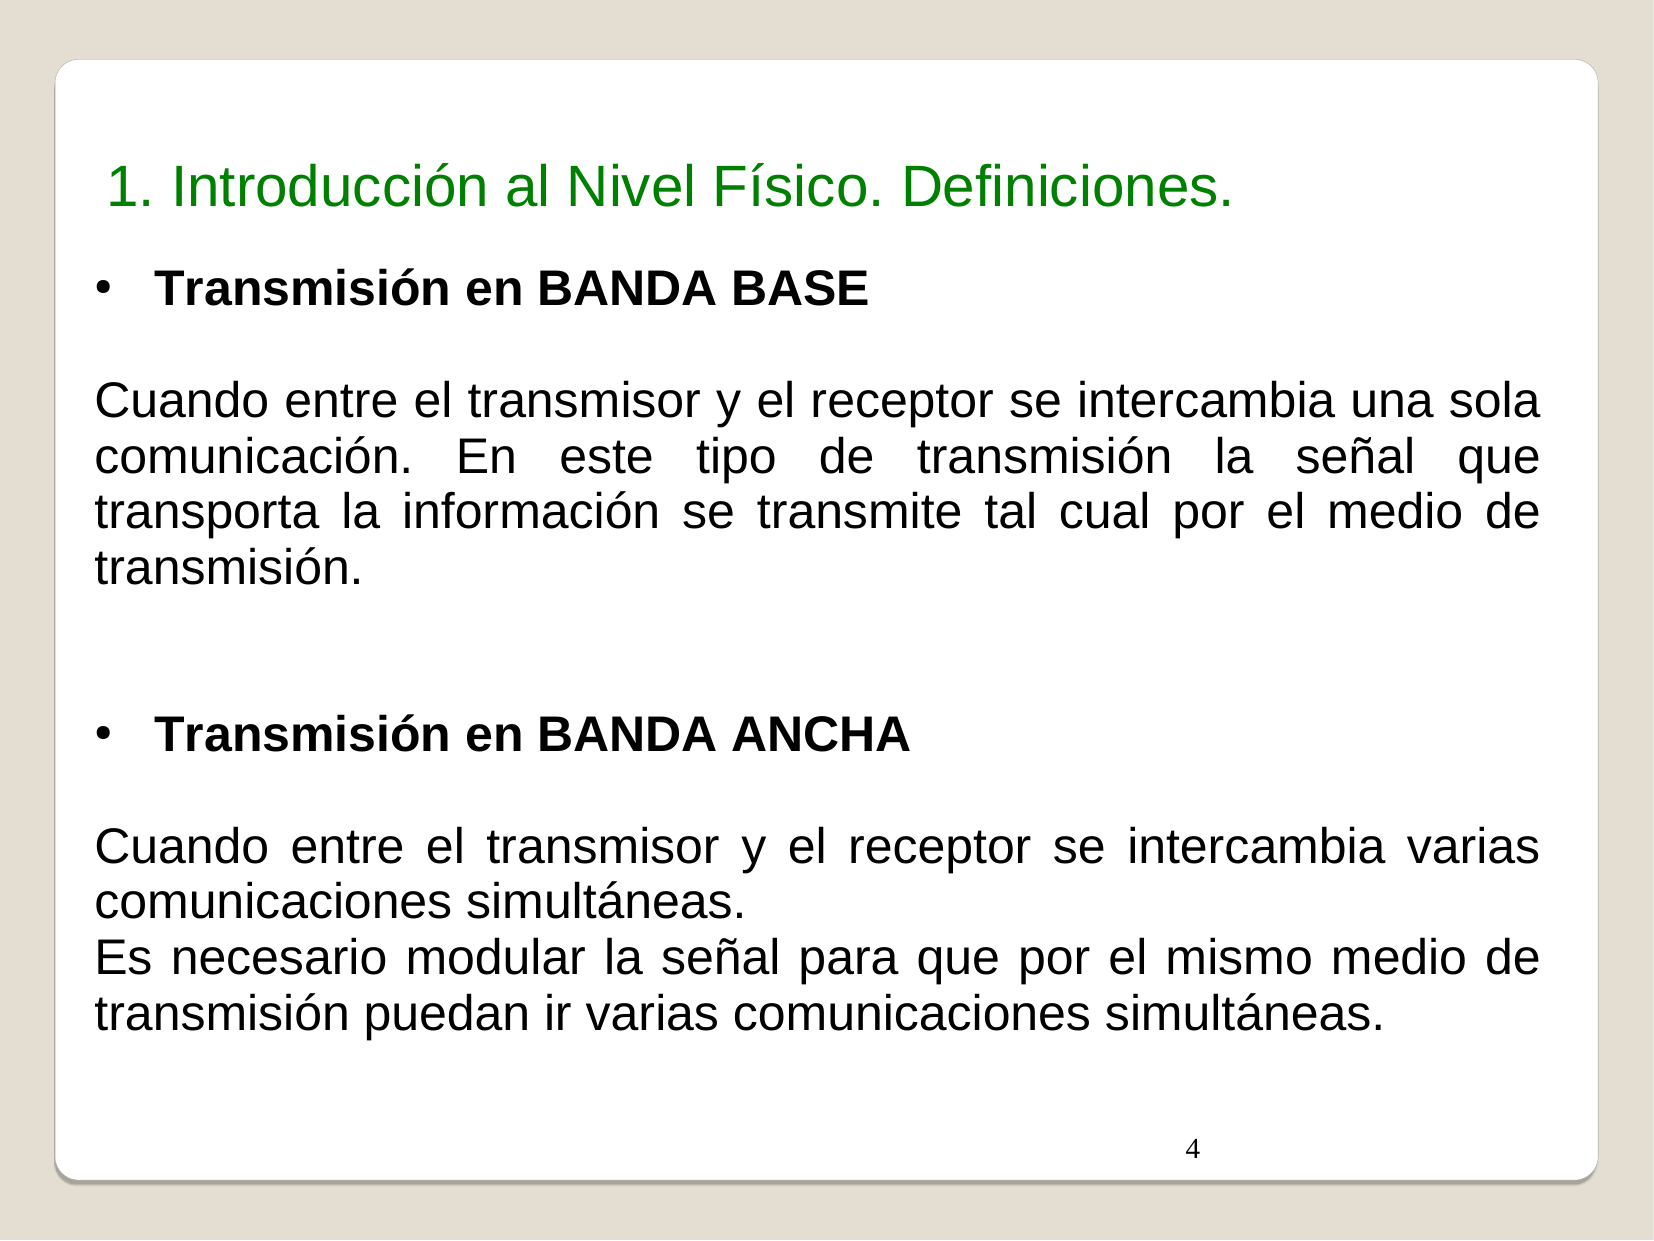

1. Introducción al Nivel Físico. Definiciones.
 Transmisión en BANDA BASE
Cuando entre el transmisor y el receptor se intercambia una sola comunicación. En este tipo de transmisión la señal que transporta la información se transmite tal cual por el medio de transmisión.
 Transmisión en BANDA ANCHA
Cuando entre el transmisor y el receptor se intercambia varias comunicaciones simultáneas.
Es necesario modular la señal para que por el mismo medio de transmisión puedan ir varias comunicaciones simultáneas.
#